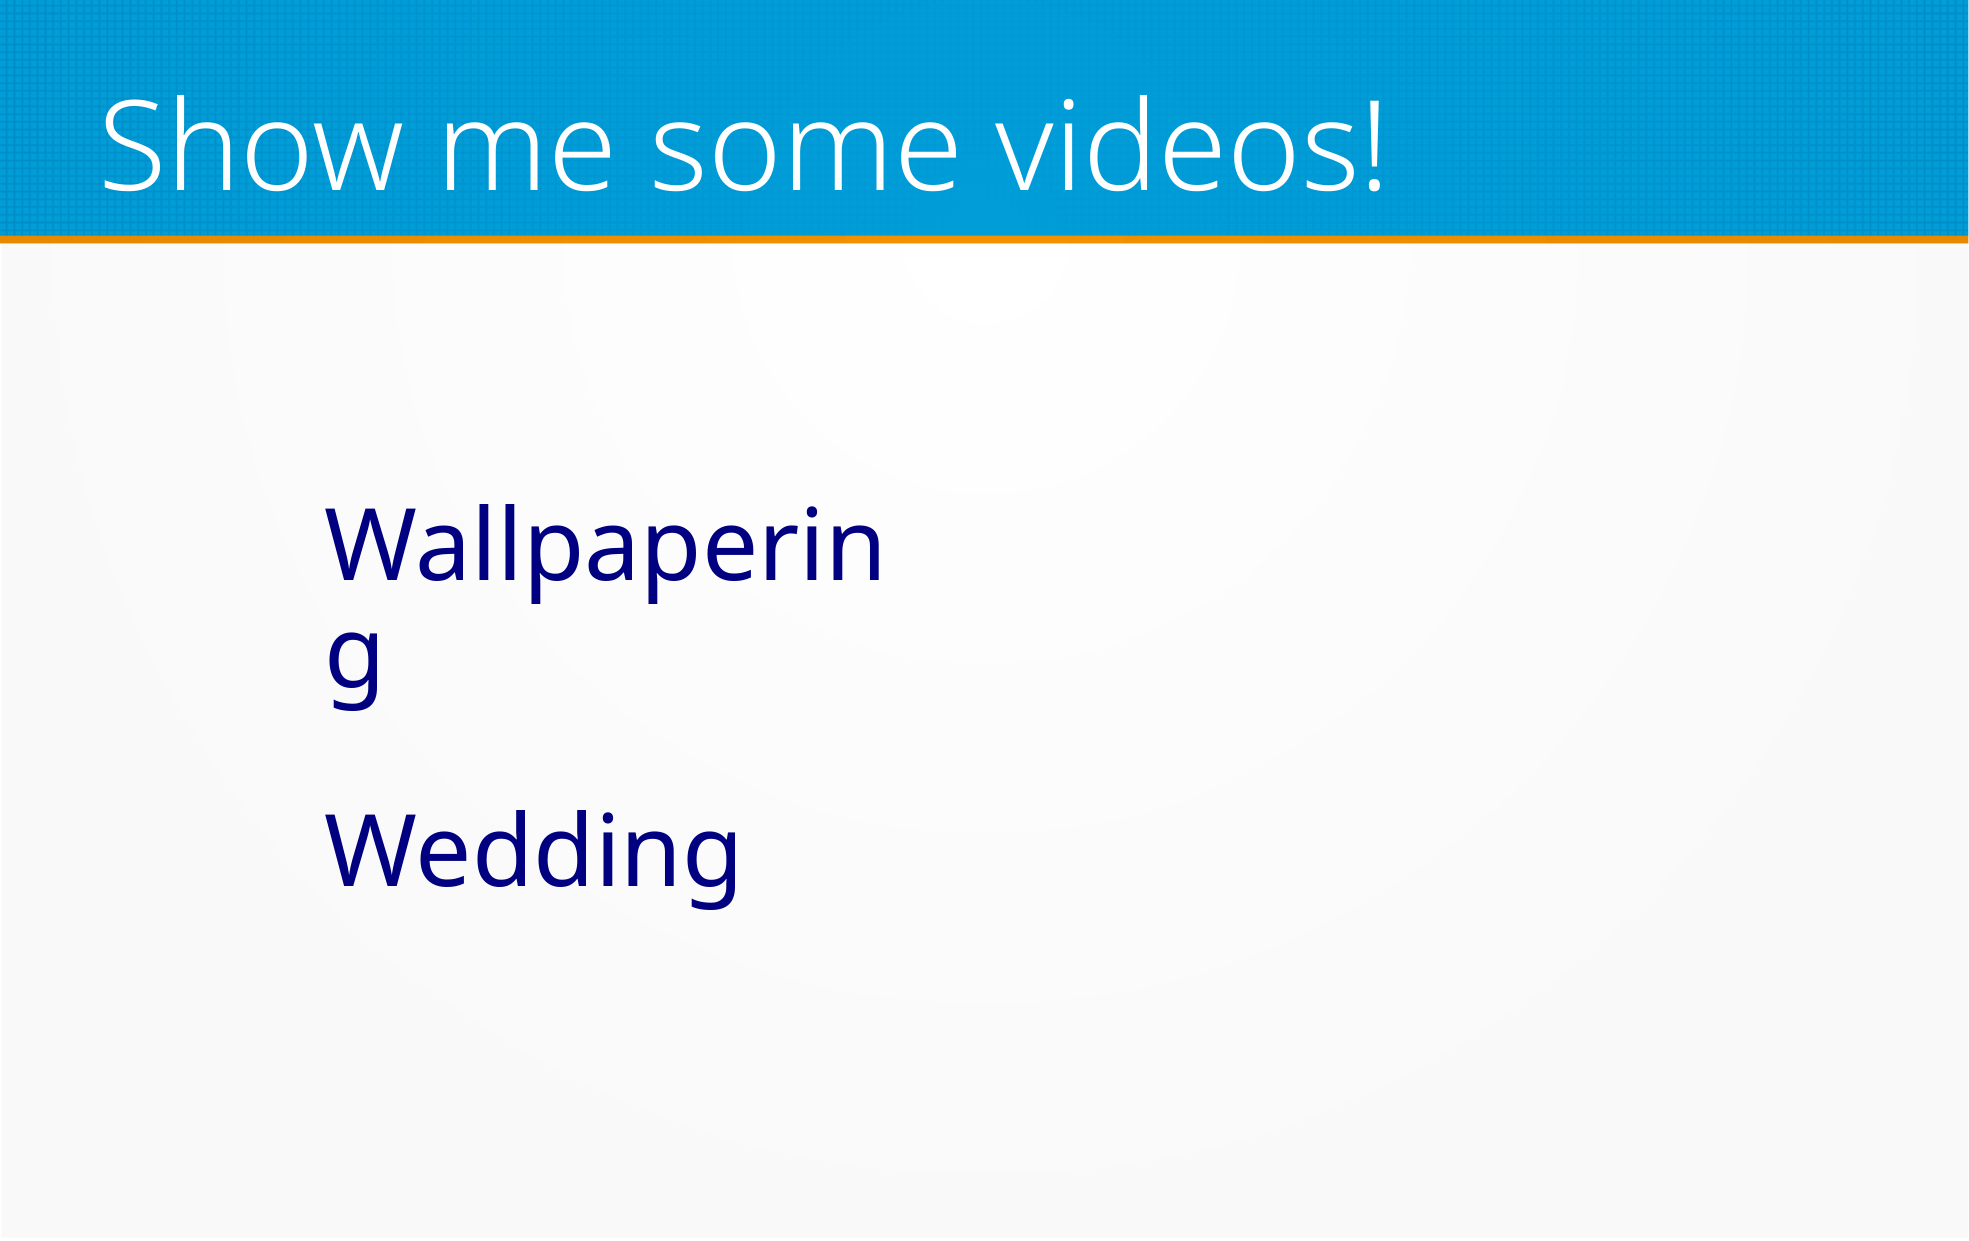

# Show me some videos!
Wallpapering
Wedding